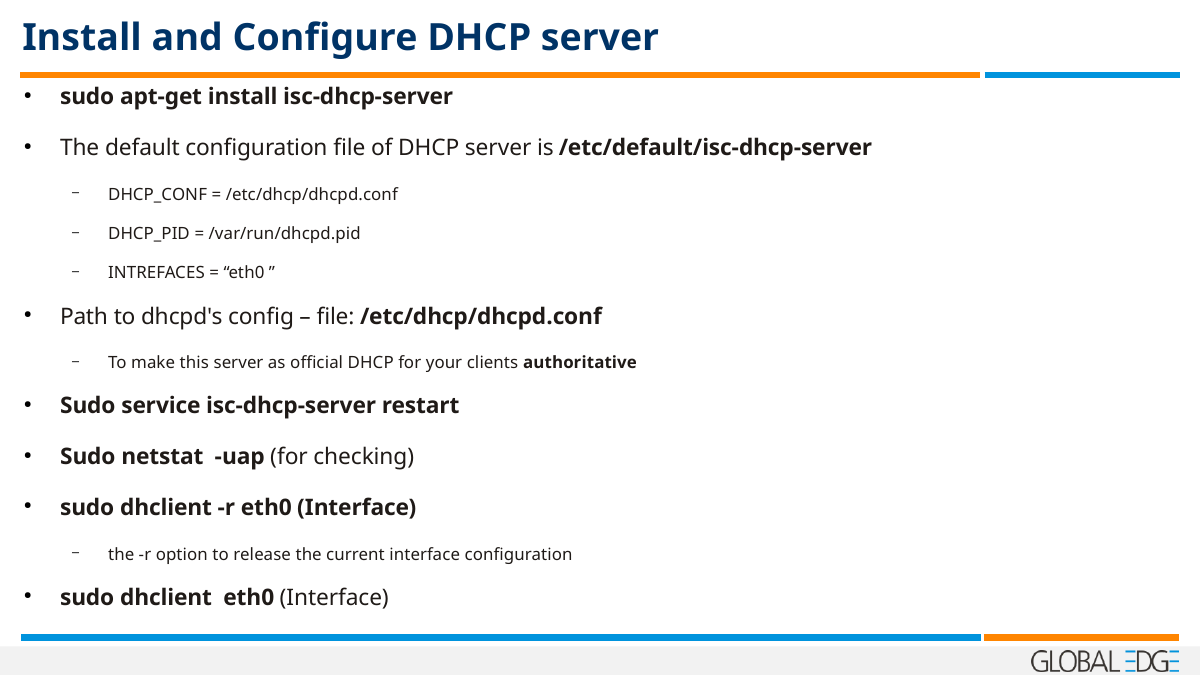

# Install and Configure DHCP server
sudo apt-get install isc-dhcp-server
The default configuration file of DHCP server is /etc/default/isc-dhcp-server
DHCP_CONF = /etc/dhcp/dhcpd.conf
DHCP_PID = /var/run/dhcpd.pid
INTREFACES = “eth0 ”
Path to dhcpd's config – file: /etc/dhcp/dhcpd.conf
To make this server as official DHCP for your clients authoritative
Sudo service isc-dhcp-server restart
Sudo netstat -uap (for checking)
sudo dhclient -r eth0 (Interface)
the -r option to release the current interface configuration
sudo dhclient eth0 (Interface)